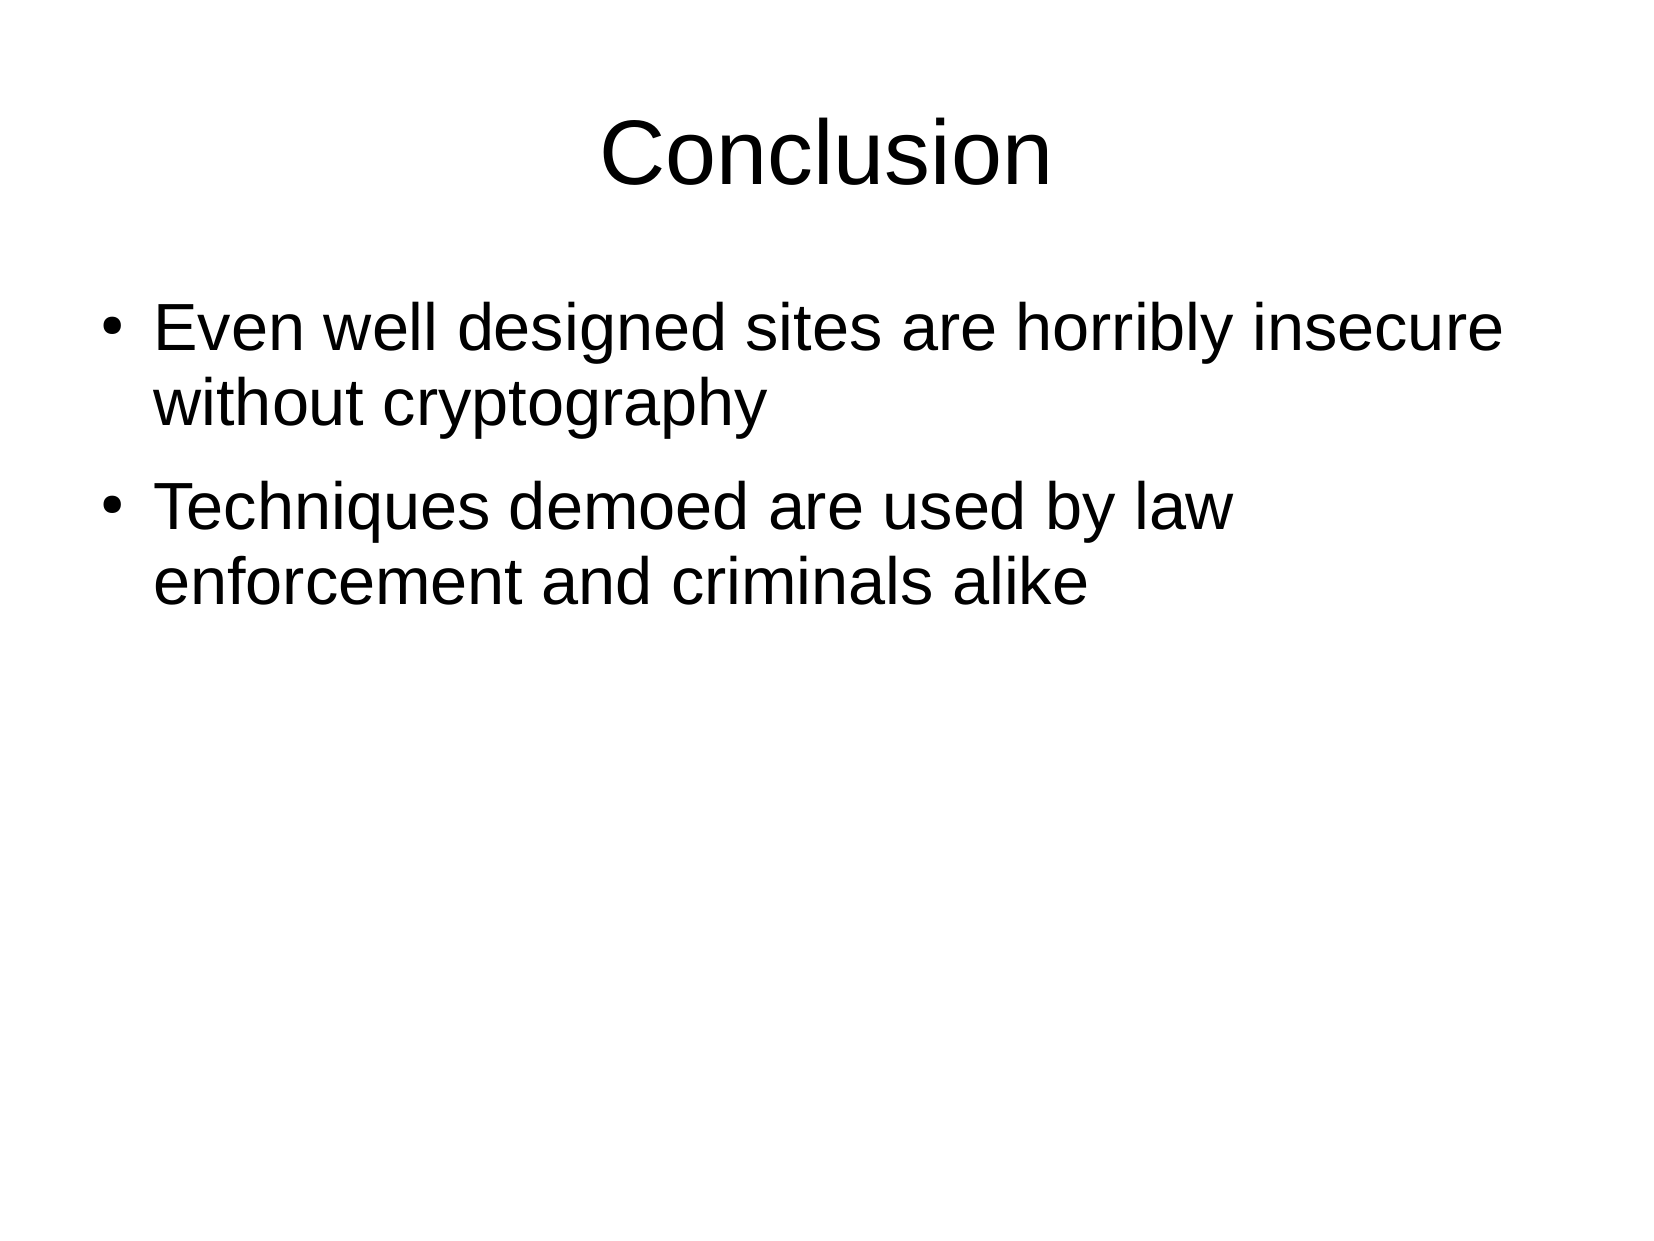

# Conclusion
Even well designed sites are horribly insecure without cryptography
Techniques demoed are used by law enforcement and criminals alike